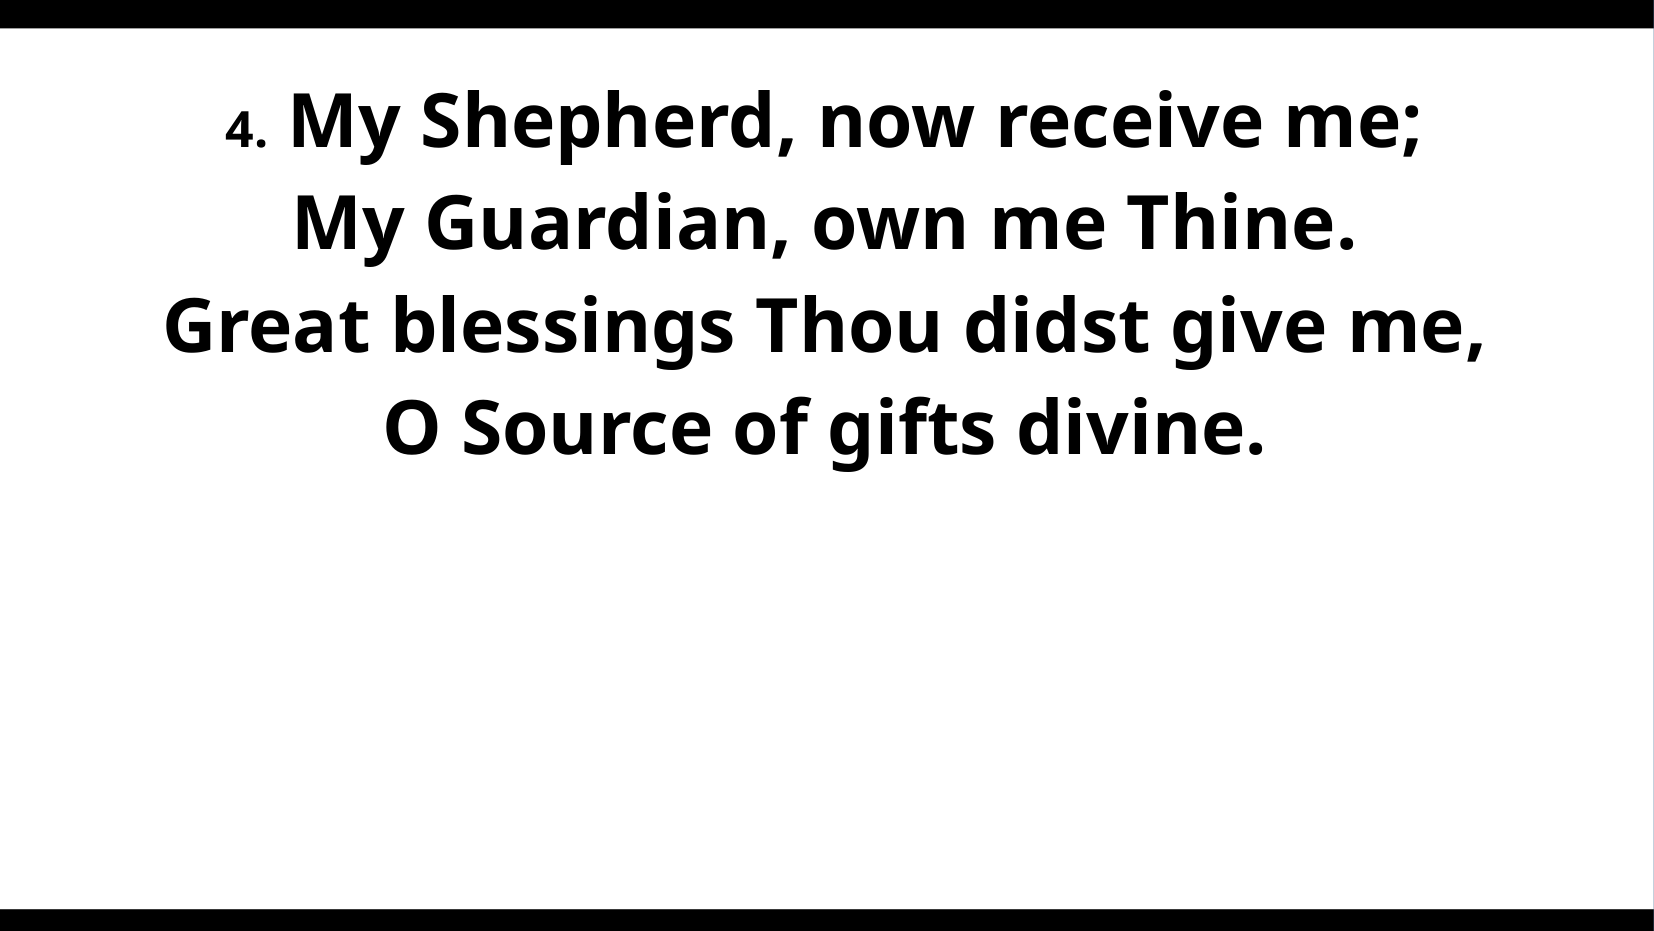

4. My Shepherd, now receive me;
My Guardian, own me Thine.
Great blessings Thou didst give me,
O Source of gifts divine.